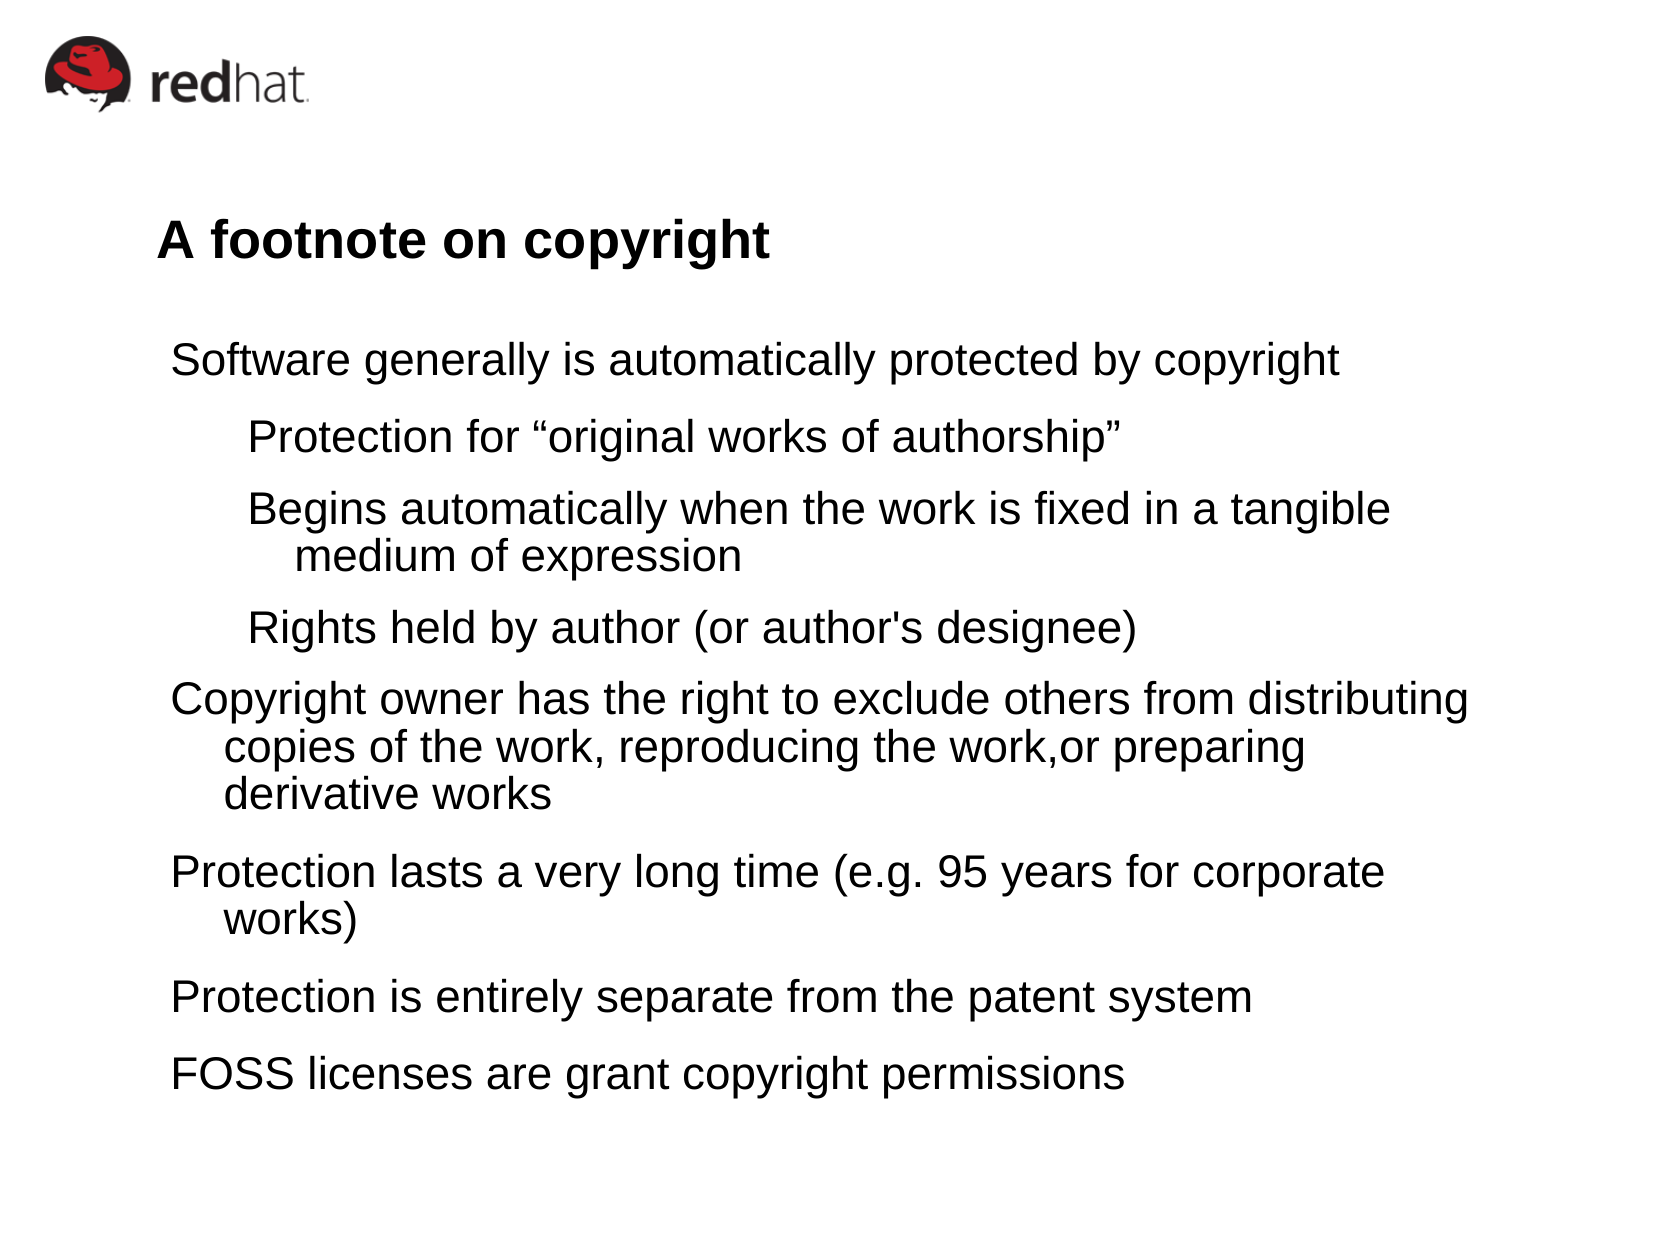

# A footnote on copyright
Software generally is automatically protected by copyright
Protection for “original works of authorship”
Begins automatically when the work is fixed in a tangible medium of expression
Rights held by author (or author's designee)
Copyright owner has the right to exclude others from distributing copies of the work, reproducing the work,or preparing derivative works
Protection lasts a very long time (e.g. 95 years for corporate works)
Protection is entirely separate from the patent system
FOSS licenses are grant copyright permissions